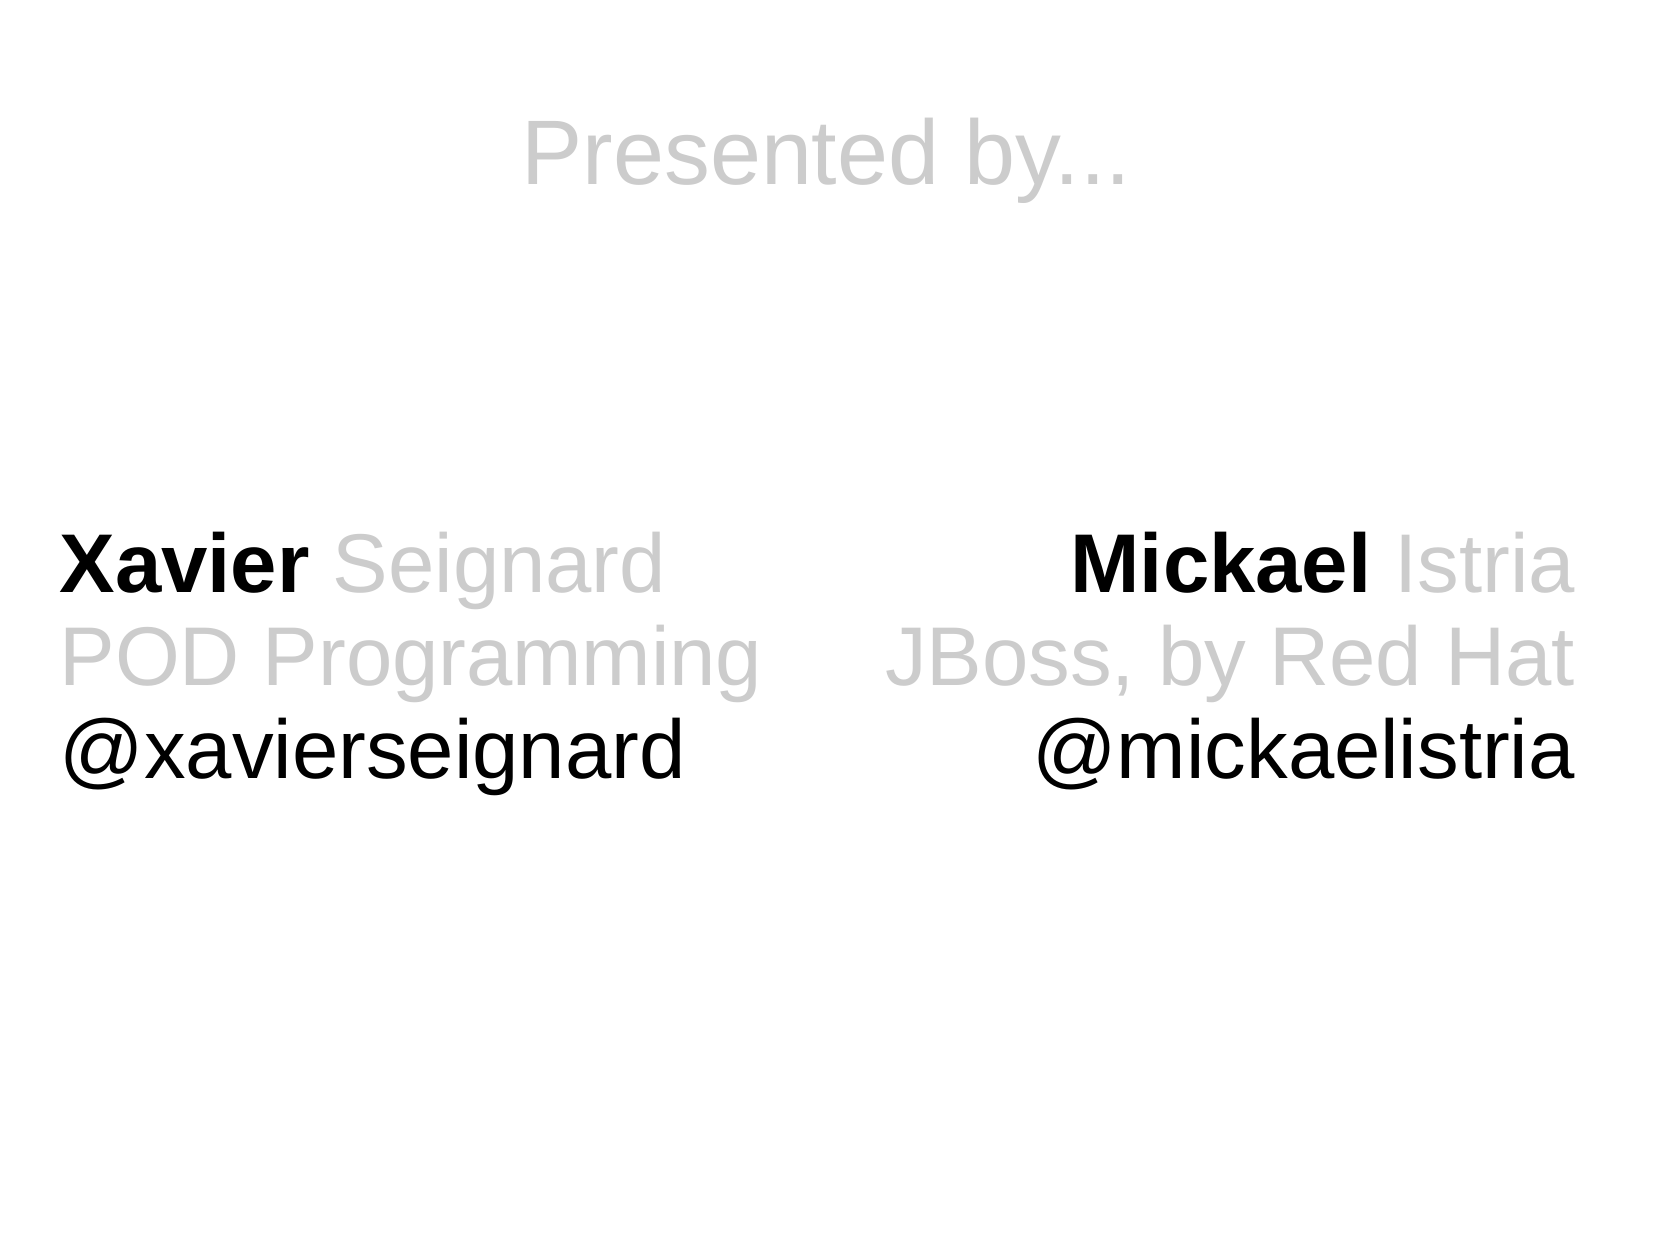

# Presented by...
Xavier Seignard
POD Programming
@xavierseignard
Mickael Istria
JBoss, by Red Hat
@mickaelistria